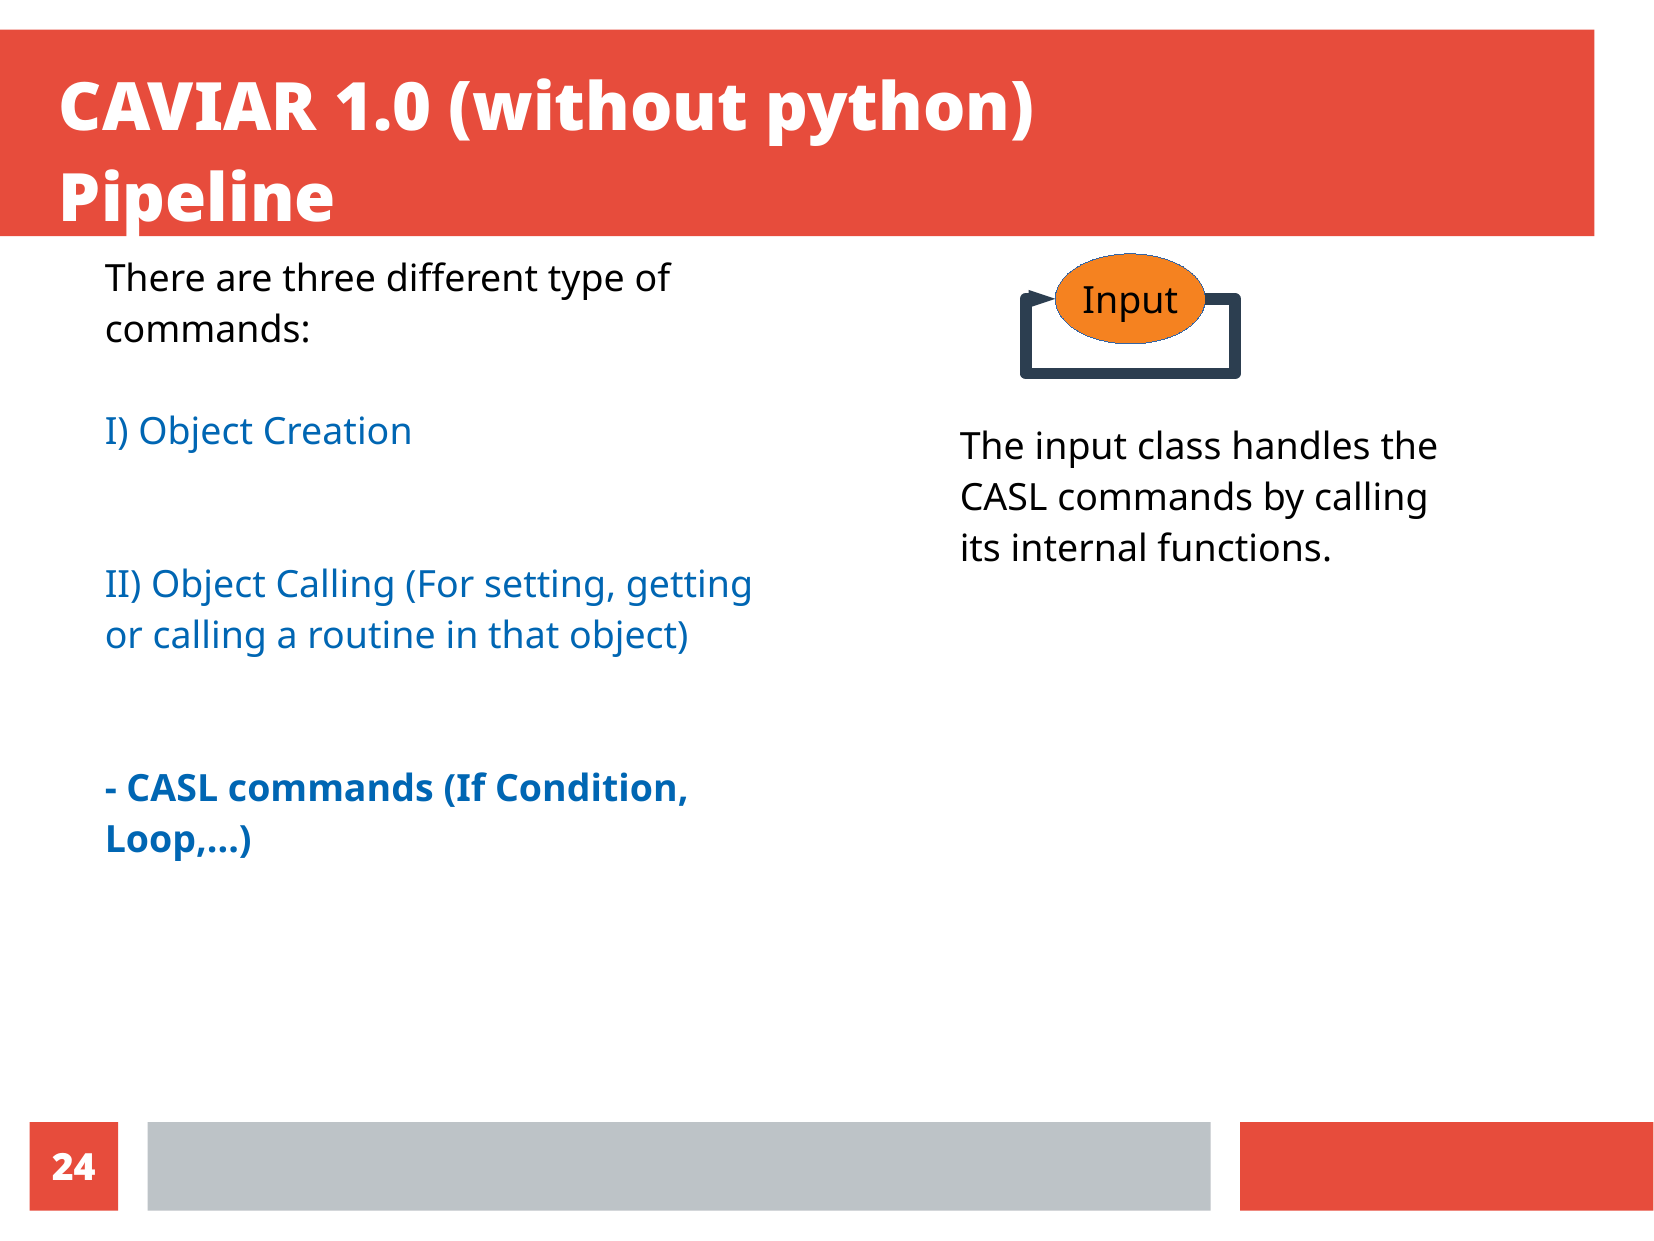

# CAVIAR 1.0 (without python) Pipeline
There are three different type of commands:
I) Object Creation
II) Object Calling (For setting, getting or calling a routine in that object)
- CASL commands (If Condition, Loop,...)
Input
The input class handles the CASL commands by calling its internal functions.
24